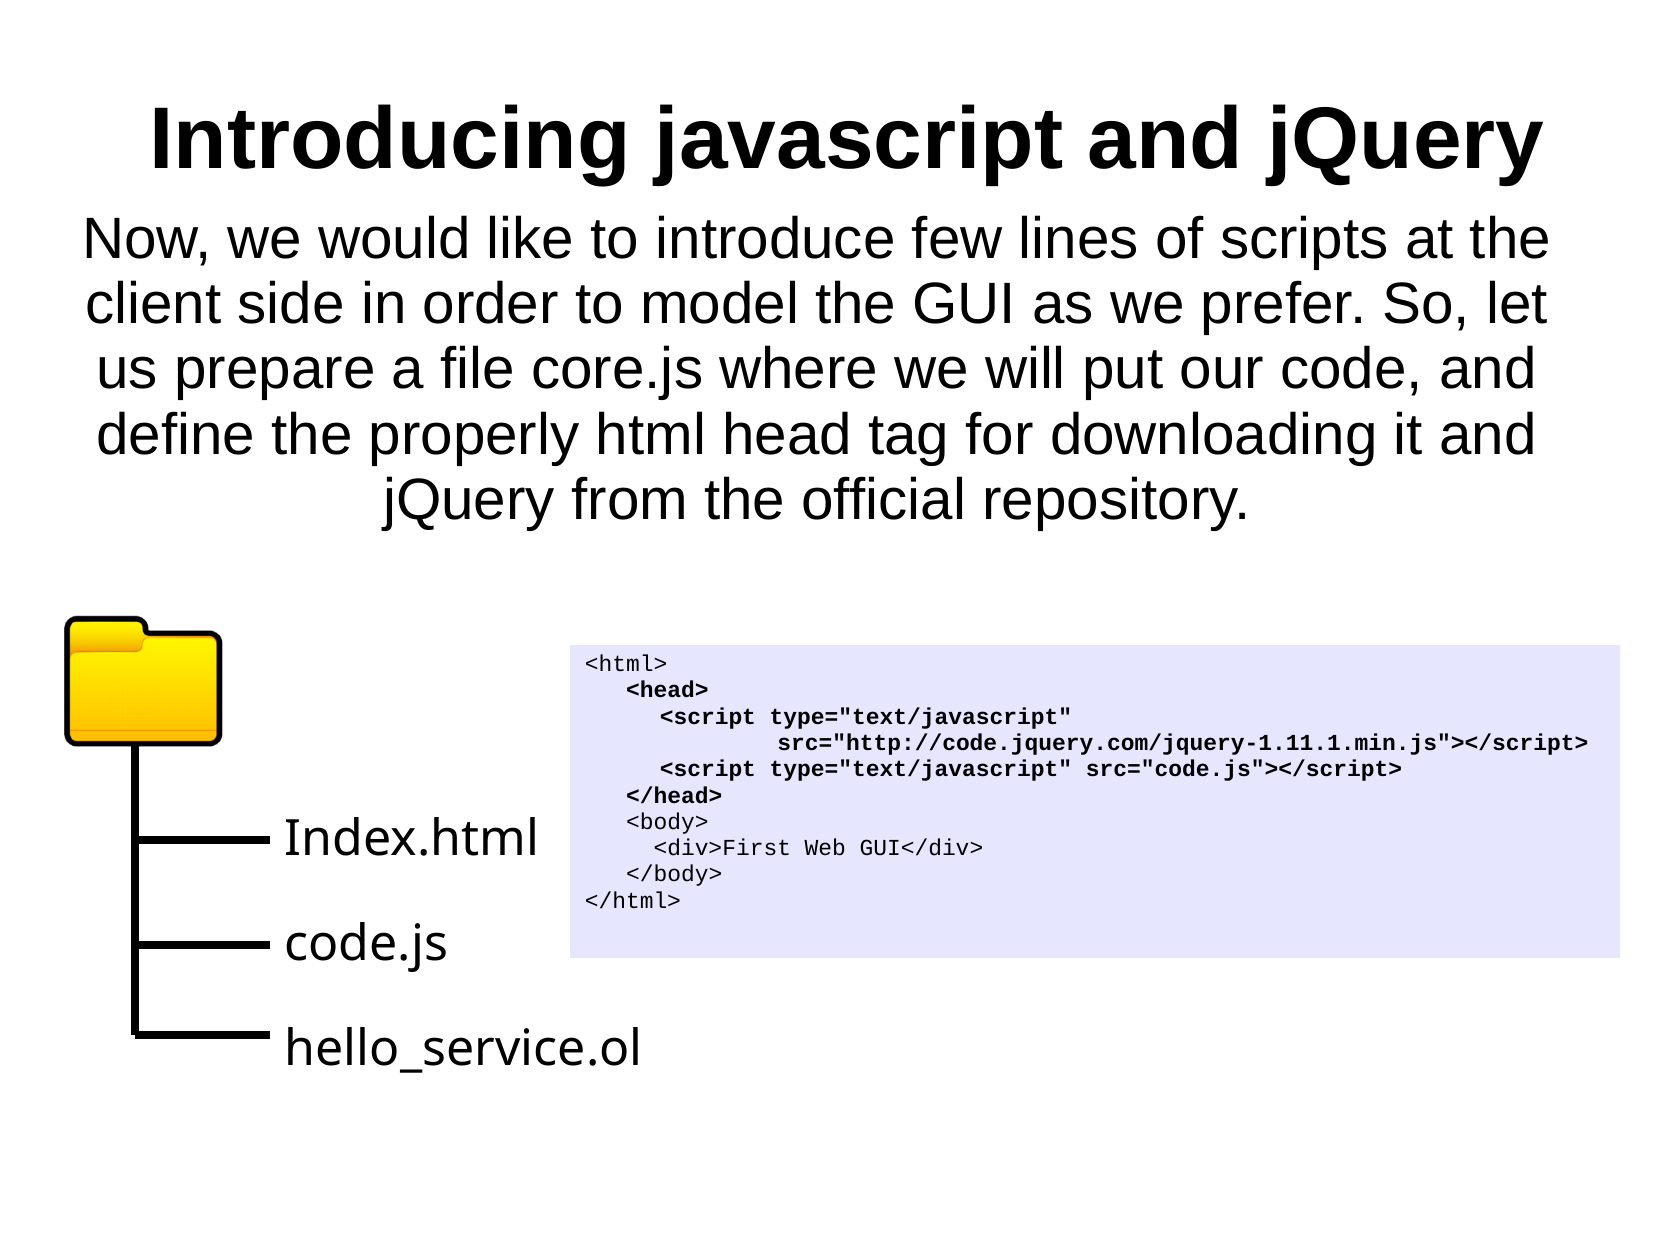

Introducing javascript and jQuery
Now, we would like to introduce few lines of scripts at the client side in order to model the GUI as we prefer. So, let us prepare a file core.js where we will put our code, and define the properly html head tag for downloading it and jQuery from the official repository.
<html>
 <head>
	<script type="text/javascript"
 src="http://code.jquery.com/jquery-1.11.1.min.js"></script>
	<script type="text/javascript" src="code.js"></script>
 </head>
 <body>
 <div>First Web GUI</div>
 </body>
</html>
Index.html
code.js
hello_service.ol